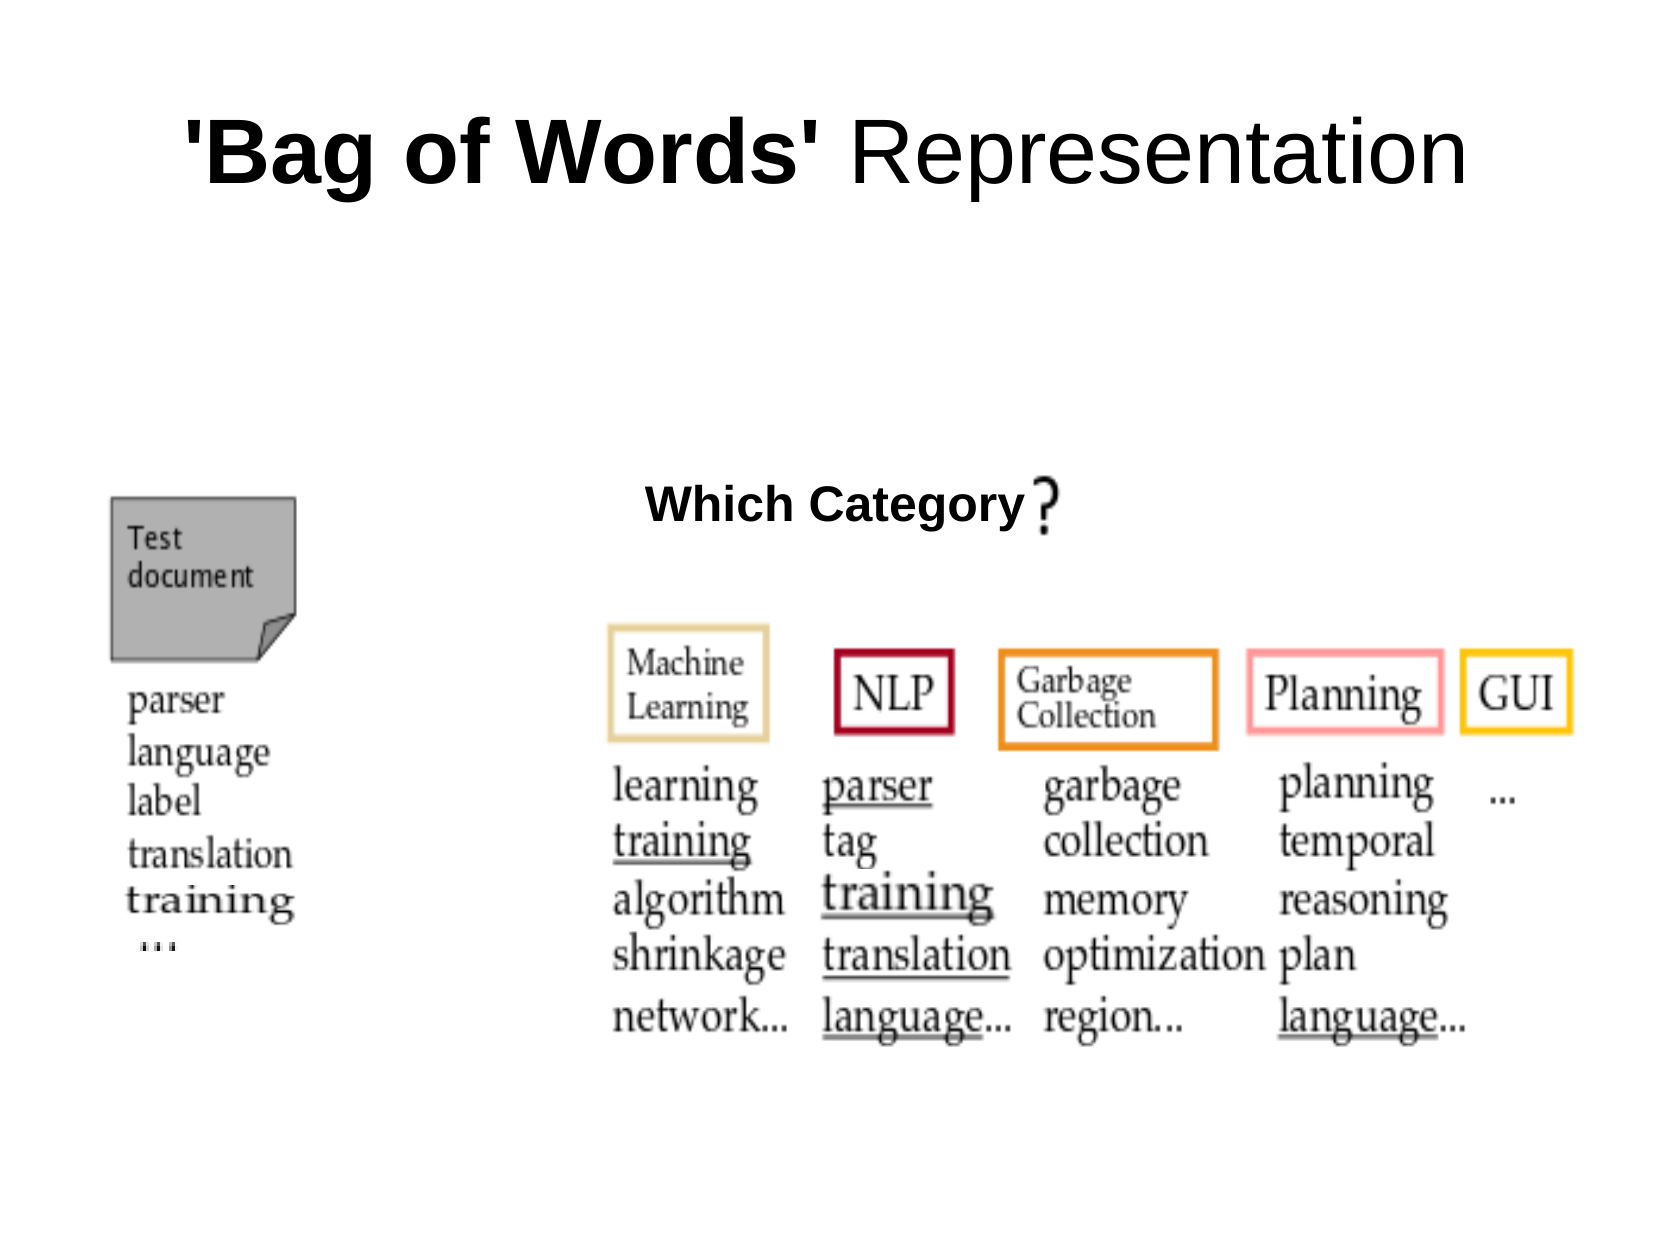

# 'Bag of Words' Representation
Which Category